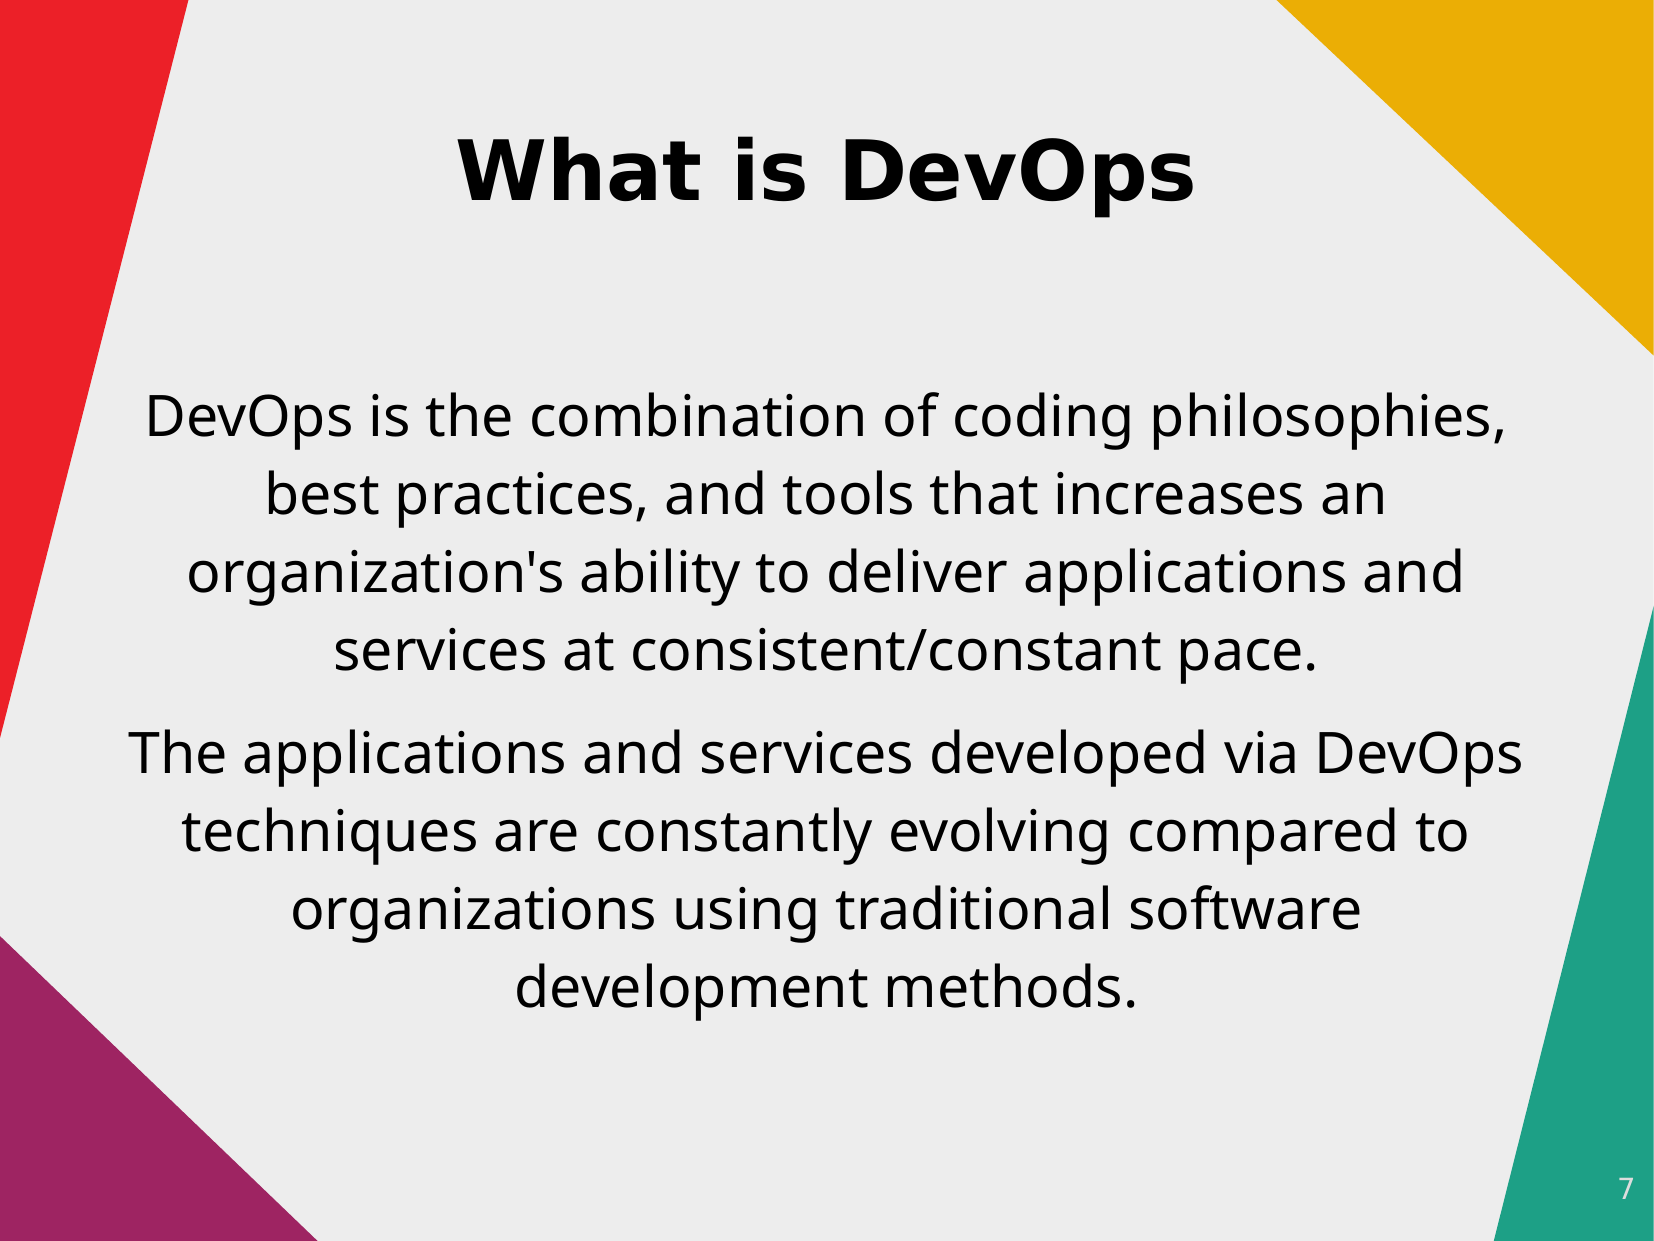

# What is DevOps
DevOps is the combination of coding philosophies, best practices, and tools that increases an organization's ability to deliver applications and services at consistent/constant pace.
The applications and services developed via DevOps techniques are constantly evolving compared to organizations using traditional software development methods.
7